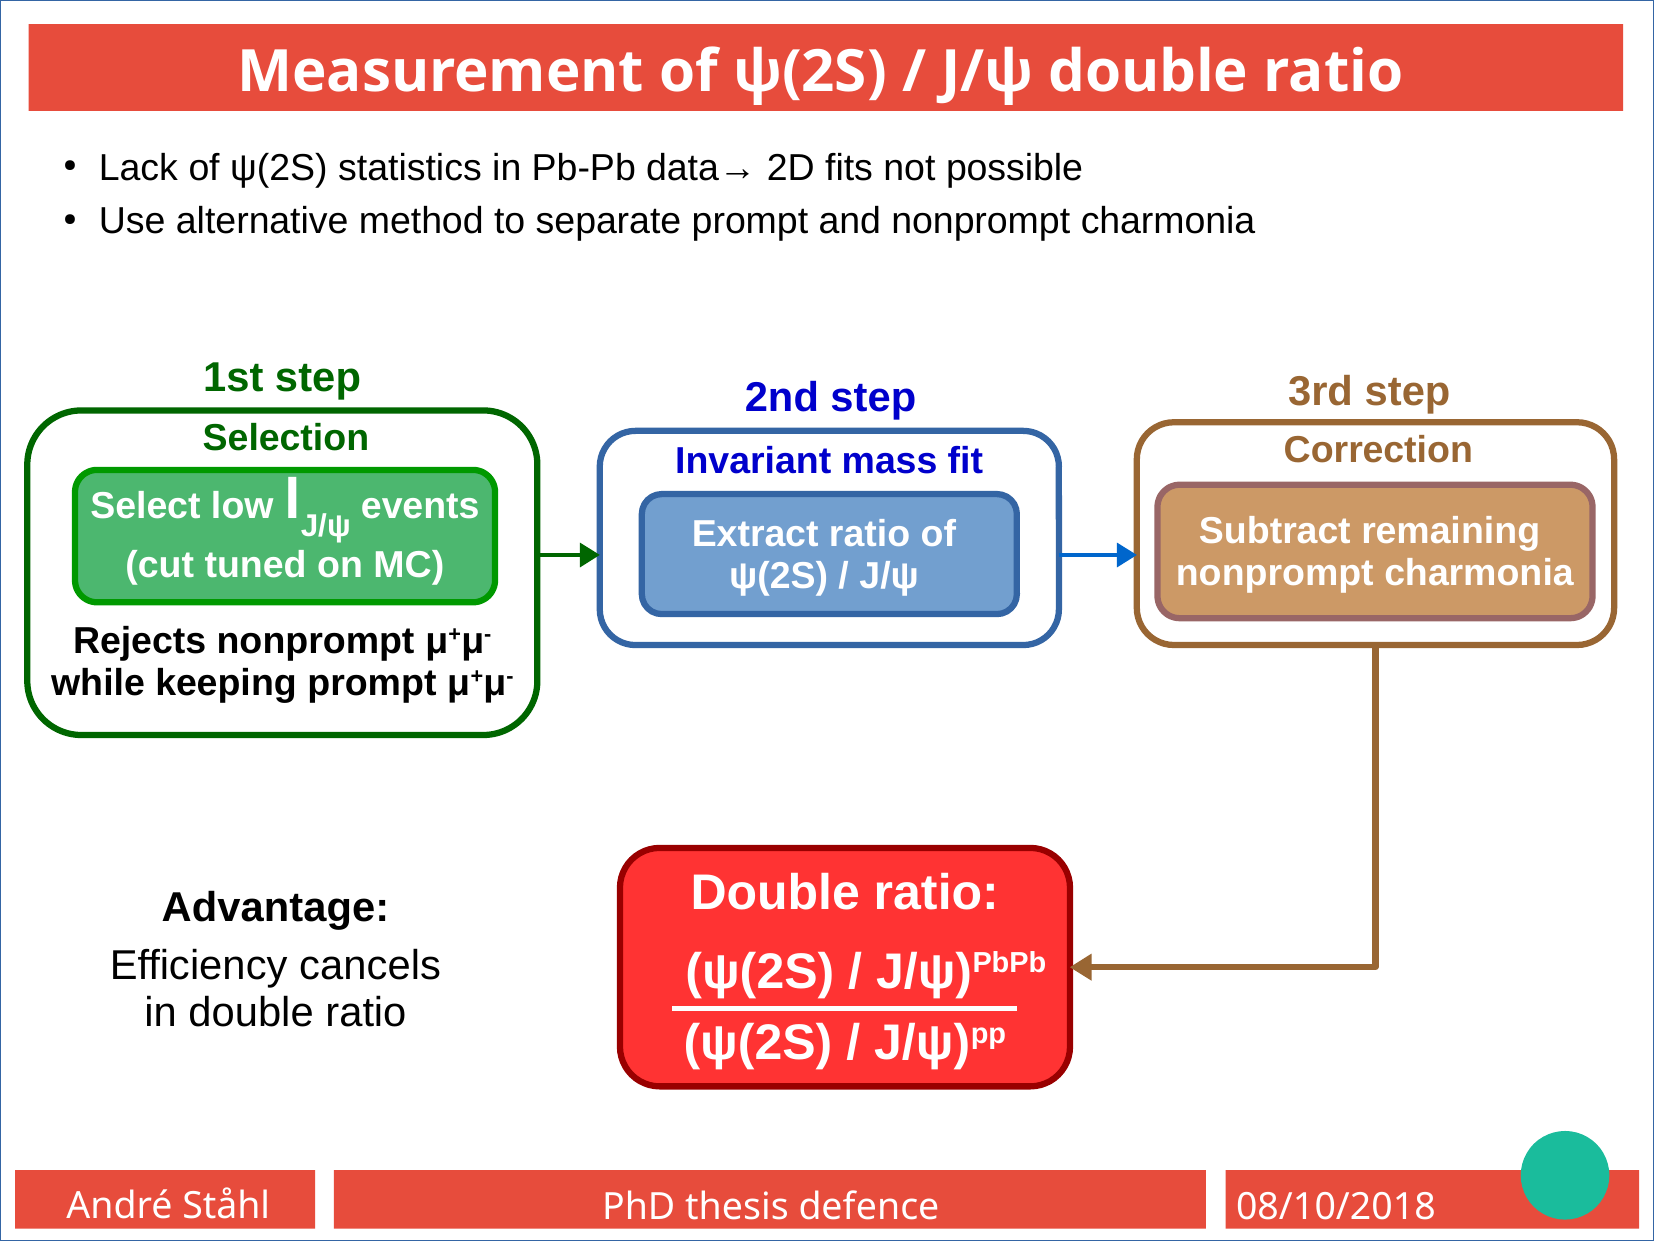

# Measurement of ψ(2S) / J/ψ double ratio
Lack of ψ(2S) statistics in Pb-Pb data→ 2D fits not possible
Use alternative method to separate prompt and nonprompt charmonia
1st step
3rd step
2nd step
Rejects nonprompt μ+μ-
while keeping prompt μ+μ-
Selection
Correction
Invariant mass fit
Select low lJ/ψ events
(cut tuned on MC)
Subtract remaining
nonprompt charmonia
Extract ratio of
ψ(2S) / J/ψ
Double ratio:
 (ψ(2S) / J/ψ)PbPb
(ψ(2S) / J/ψ)pp
Advantage:
Efficiency cancels in double ratio
08/10/2018